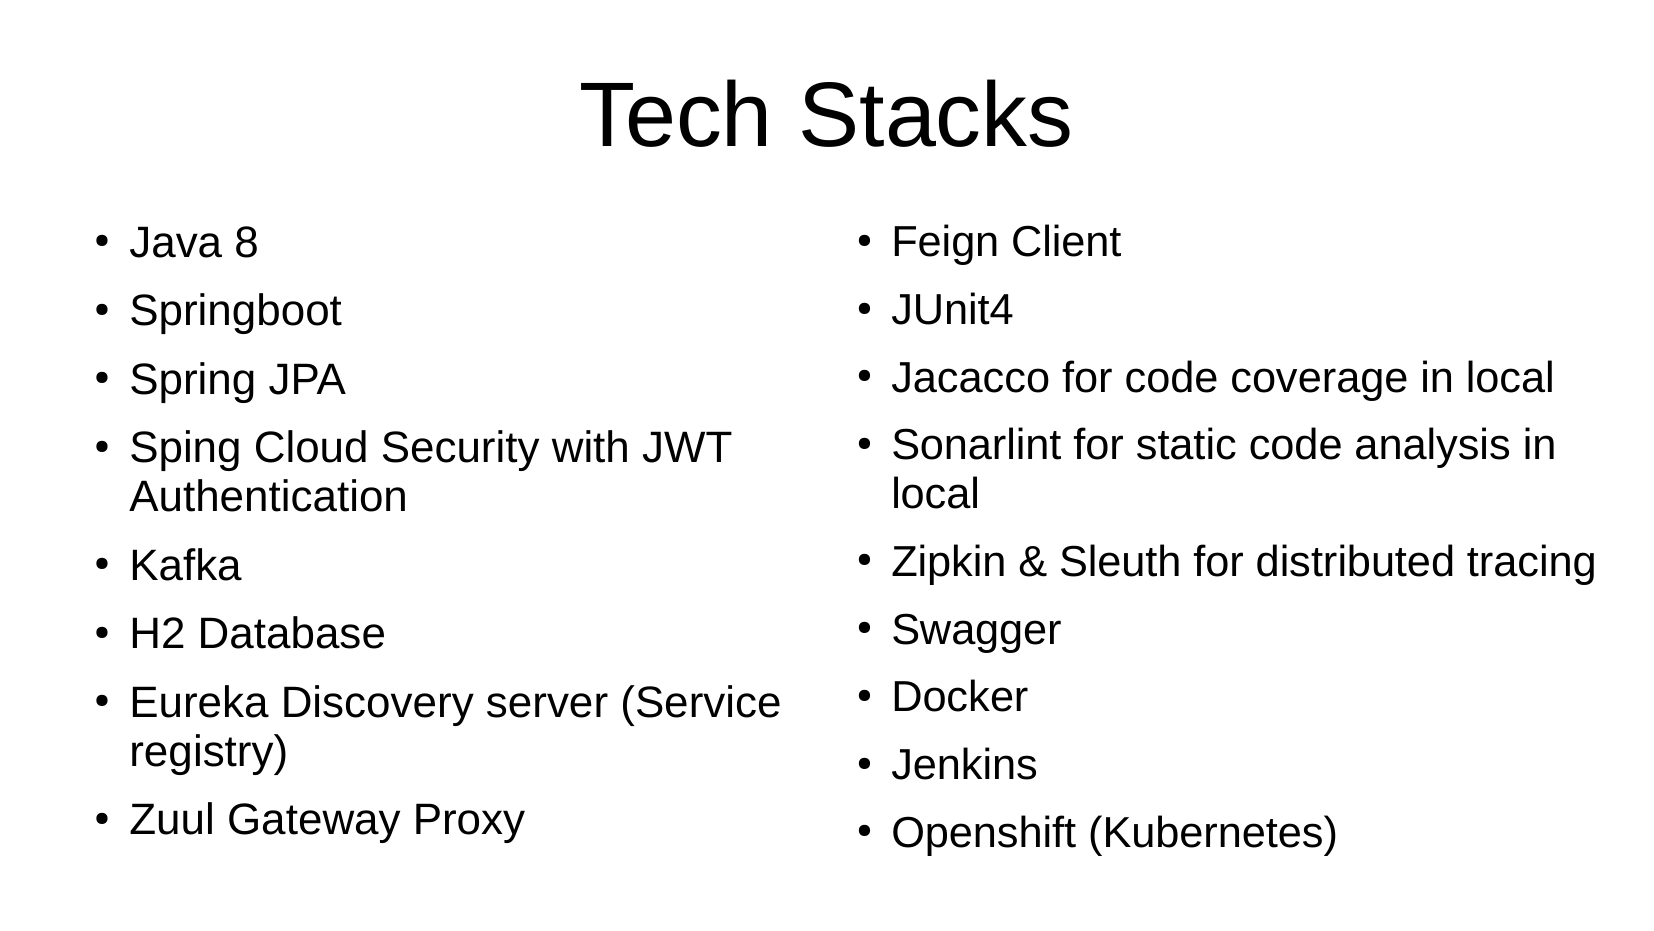

# Tech Stacks
Java 8
Springboot
Spring JPA
Sping Cloud Security with JWT Authentication
Kafka
H2 Database
Eureka Discovery server (Service registry)
Zuul Gateway Proxy
Feign Client
JUnit4
Jacacco for code coverage in local
Sonarlint for static code analysis in local
Zipkin & Sleuth for distributed tracing
Swagger
Docker
Jenkins
Openshift (Kubernetes)